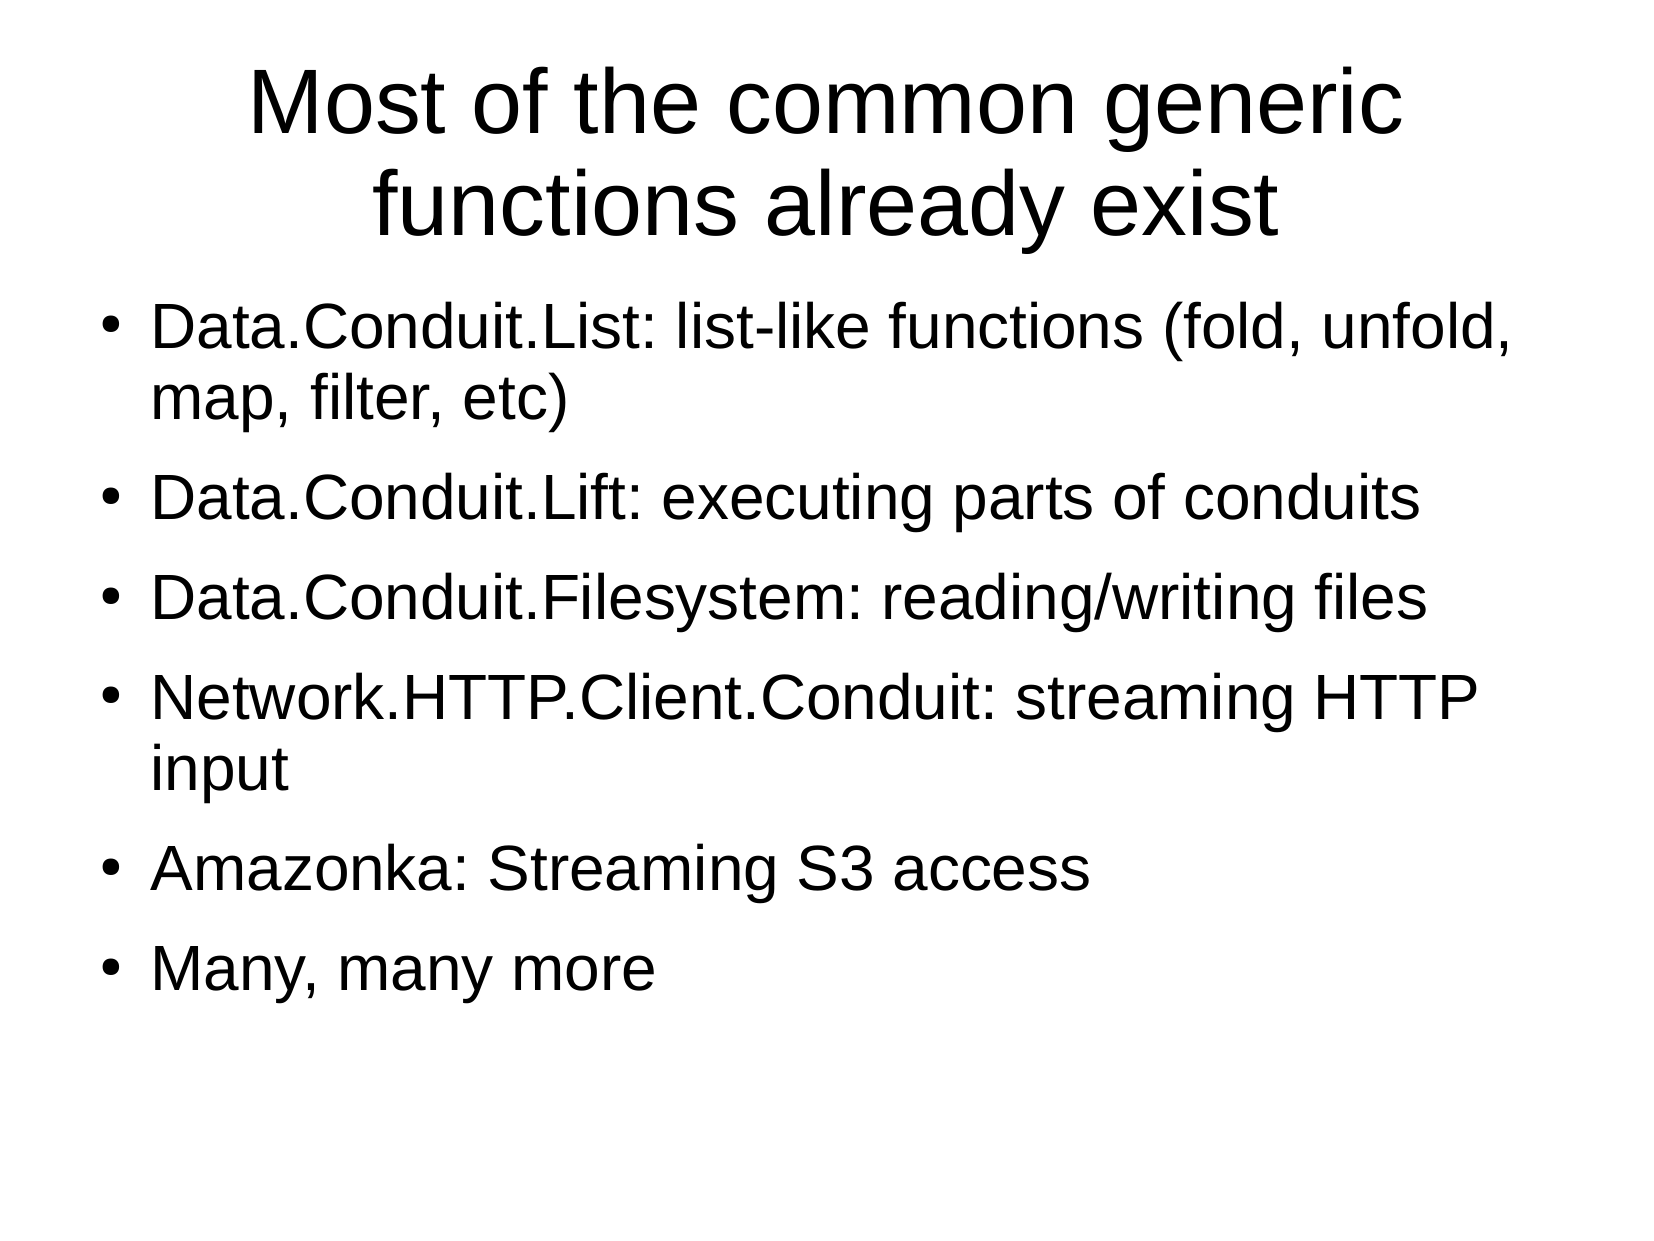

# Most of the common generic functions already exist
Data.Conduit.List: list-like functions (fold, unfold, map, filter, etc)
Data.Conduit.Lift: executing parts of conduits
Data.Conduit.Filesystem: reading/writing files
Network.HTTP.Client.Conduit: streaming HTTP input
Amazonka: Streaming S3 access
Many, many more